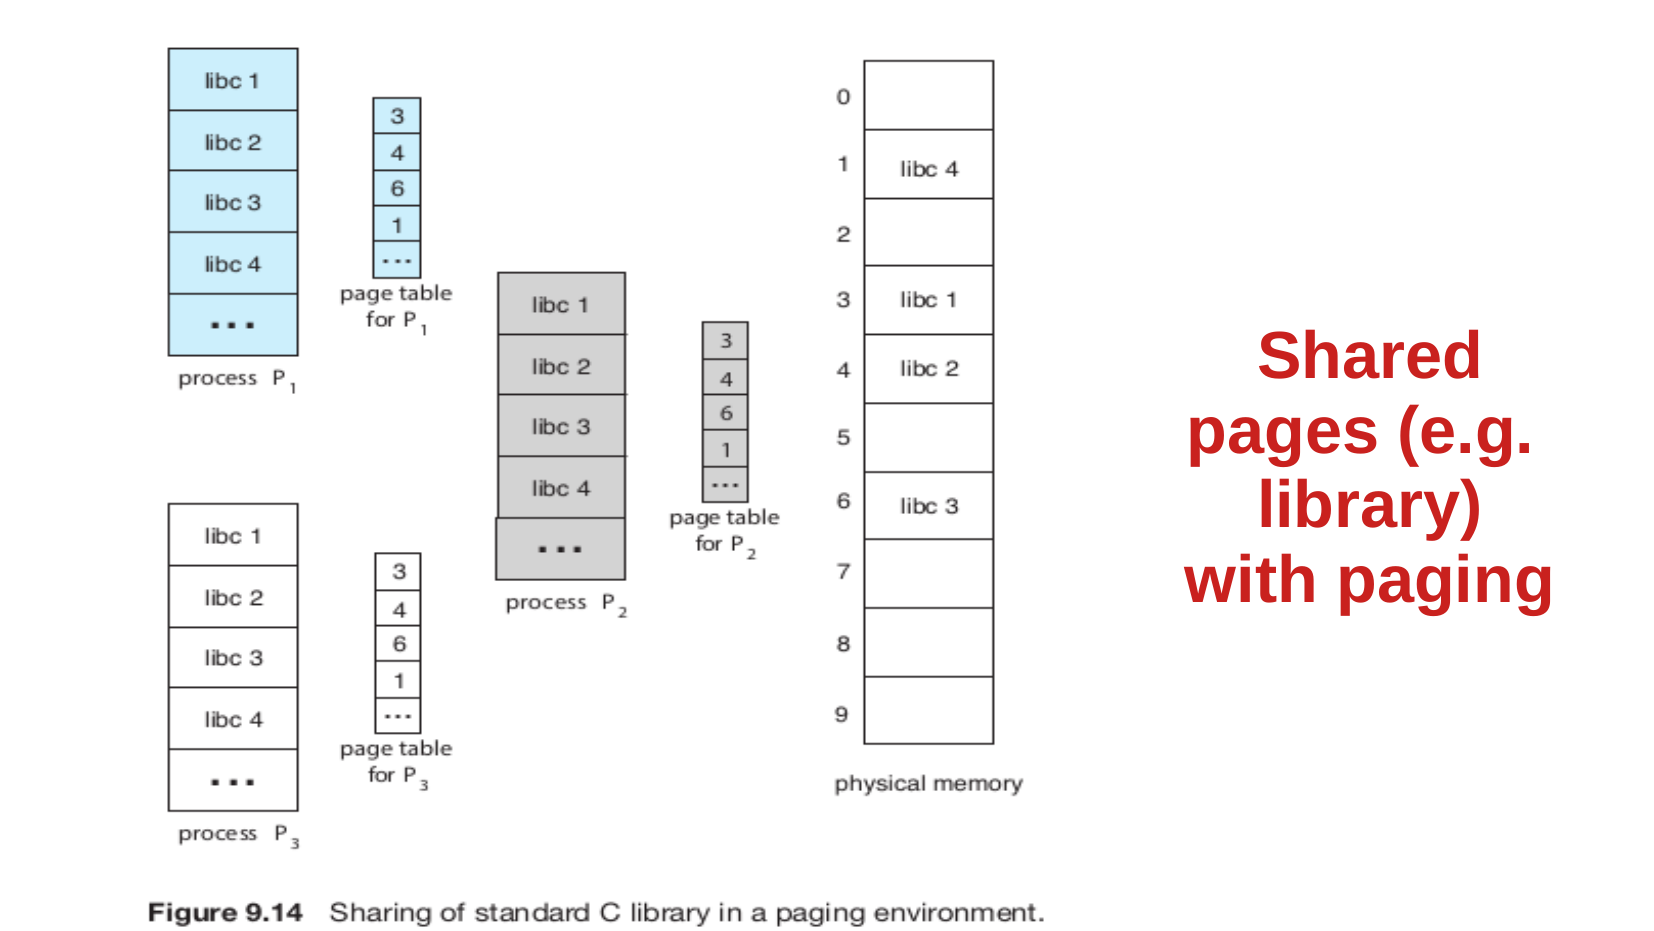

# Shared pages (e.g. library) with paging